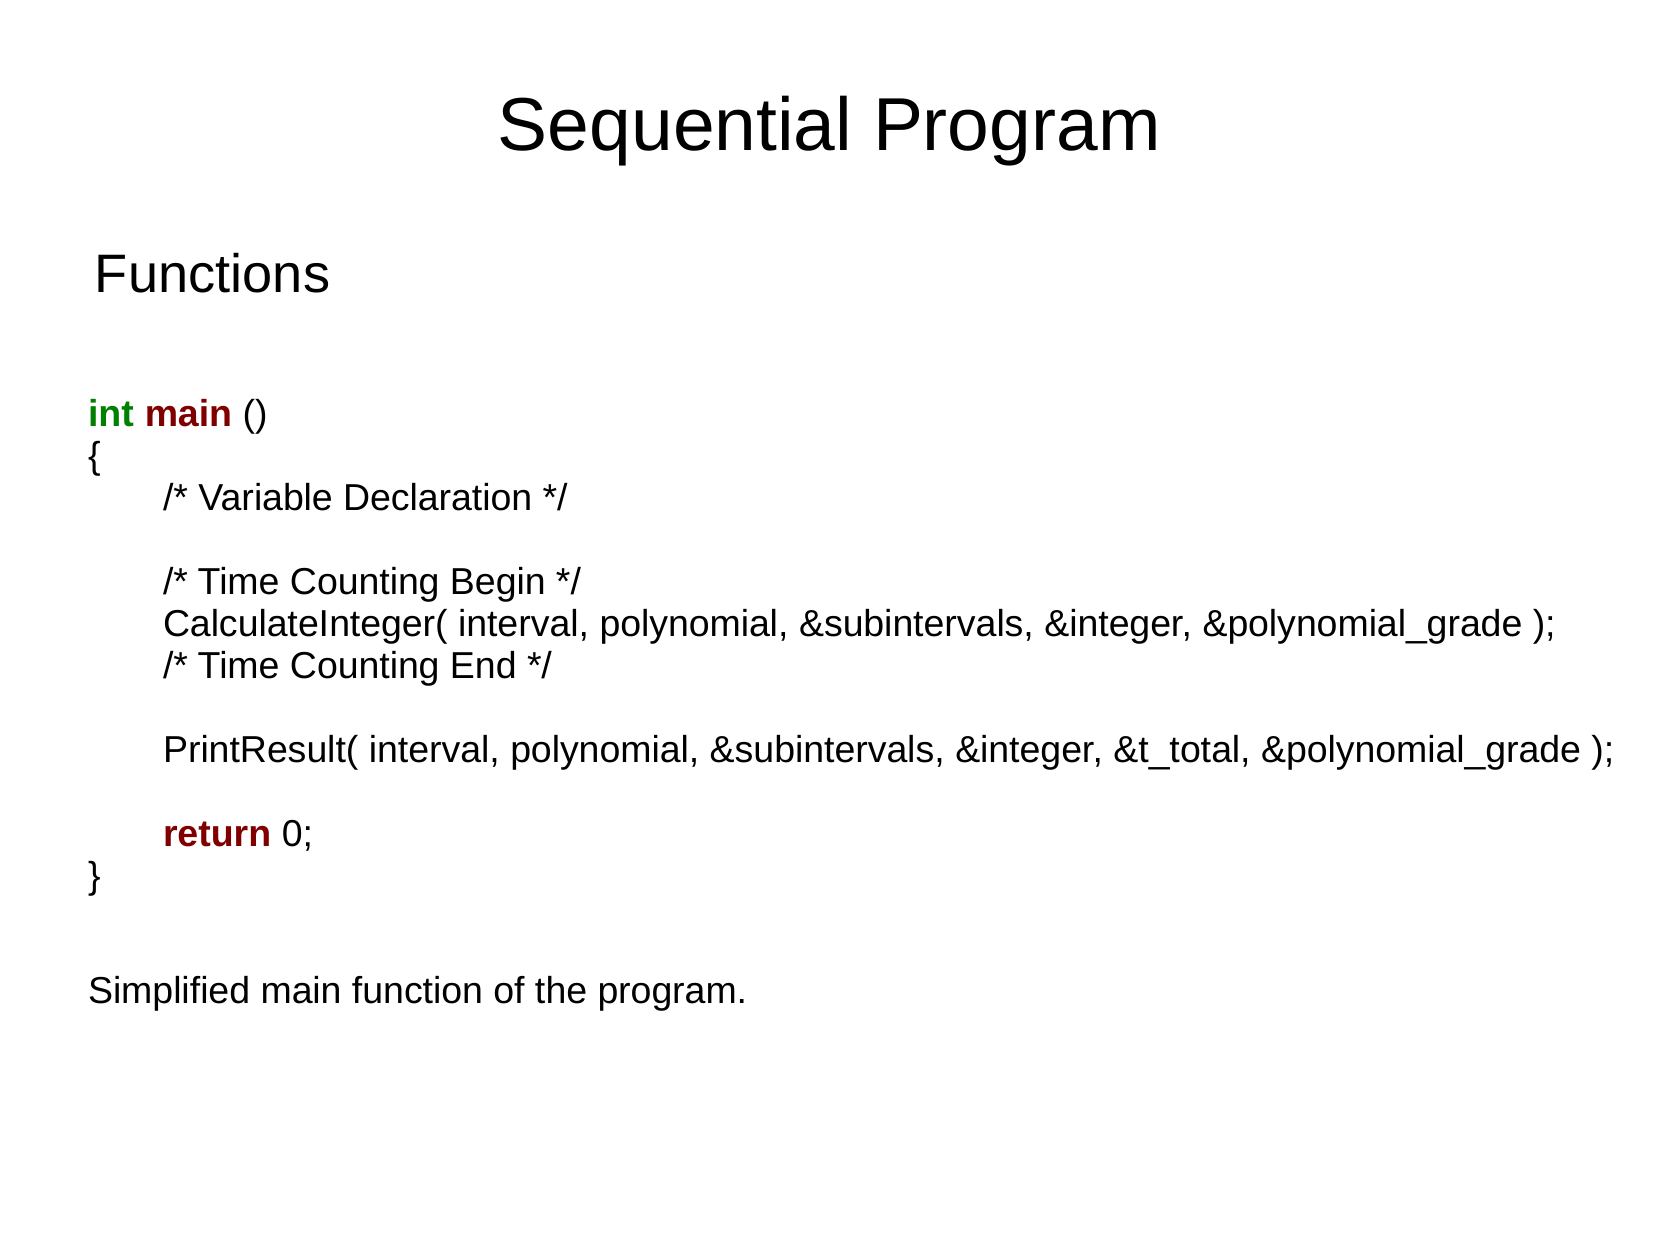

Sequential Program
	Functions
	int main ()
	{
		/* Variable Declaration */
		/* Time Counting Begin */
		CalculateInteger( interval, polynomial, &subintervals, &integer, &polynomial_grade );
		/* Time Counting End */
		PrintResult( interval, polynomial, &subintervals, &integer, &t_total, &polynomial_grade );
		return 0;
	}
	Simplified main function of the program.